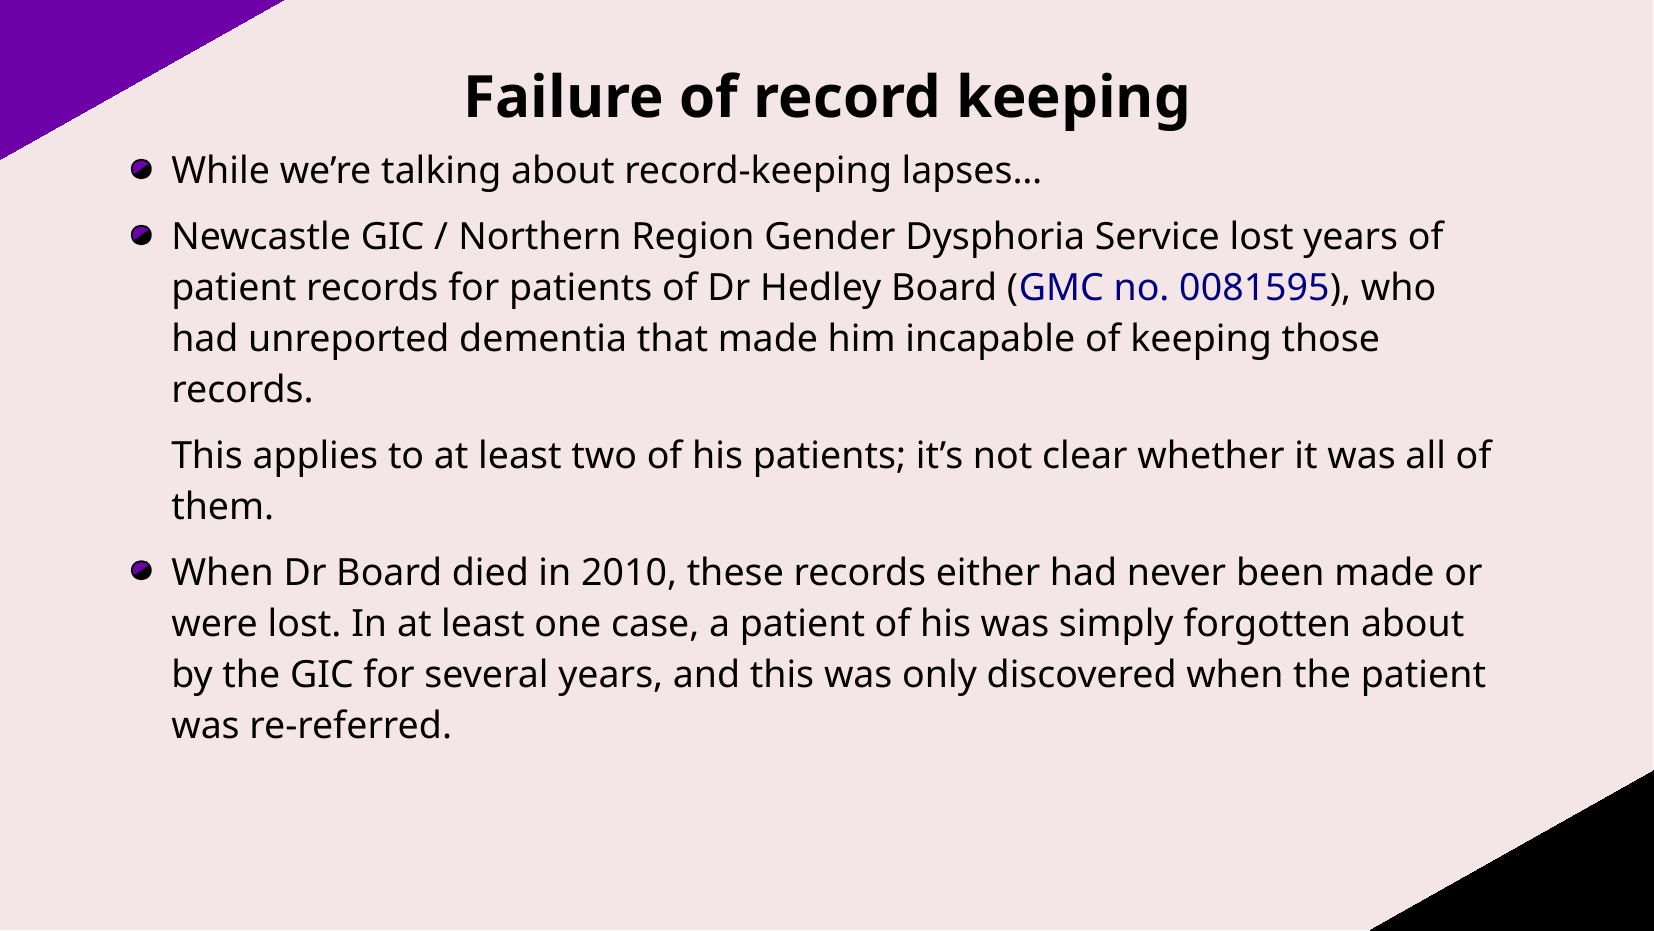

Failure of record keeping
# While we’re talking about record-keeping lapses…
Newcastle GIC / Northern Region Gender Dysphoria Service lost years of patient records for patients of Dr Hedley Board (GMC no. 0081595), who had unreported dementia that made him incapable of keeping those records.
This applies to at least two of his patients; it’s not clear whether it was all of them.
When Dr Board died in 2010, these records either had never been made or were lost. In at least one case, a patient of his was simply forgotten about by the GIC for several years, and this was only discovered when the patient was re-referred.